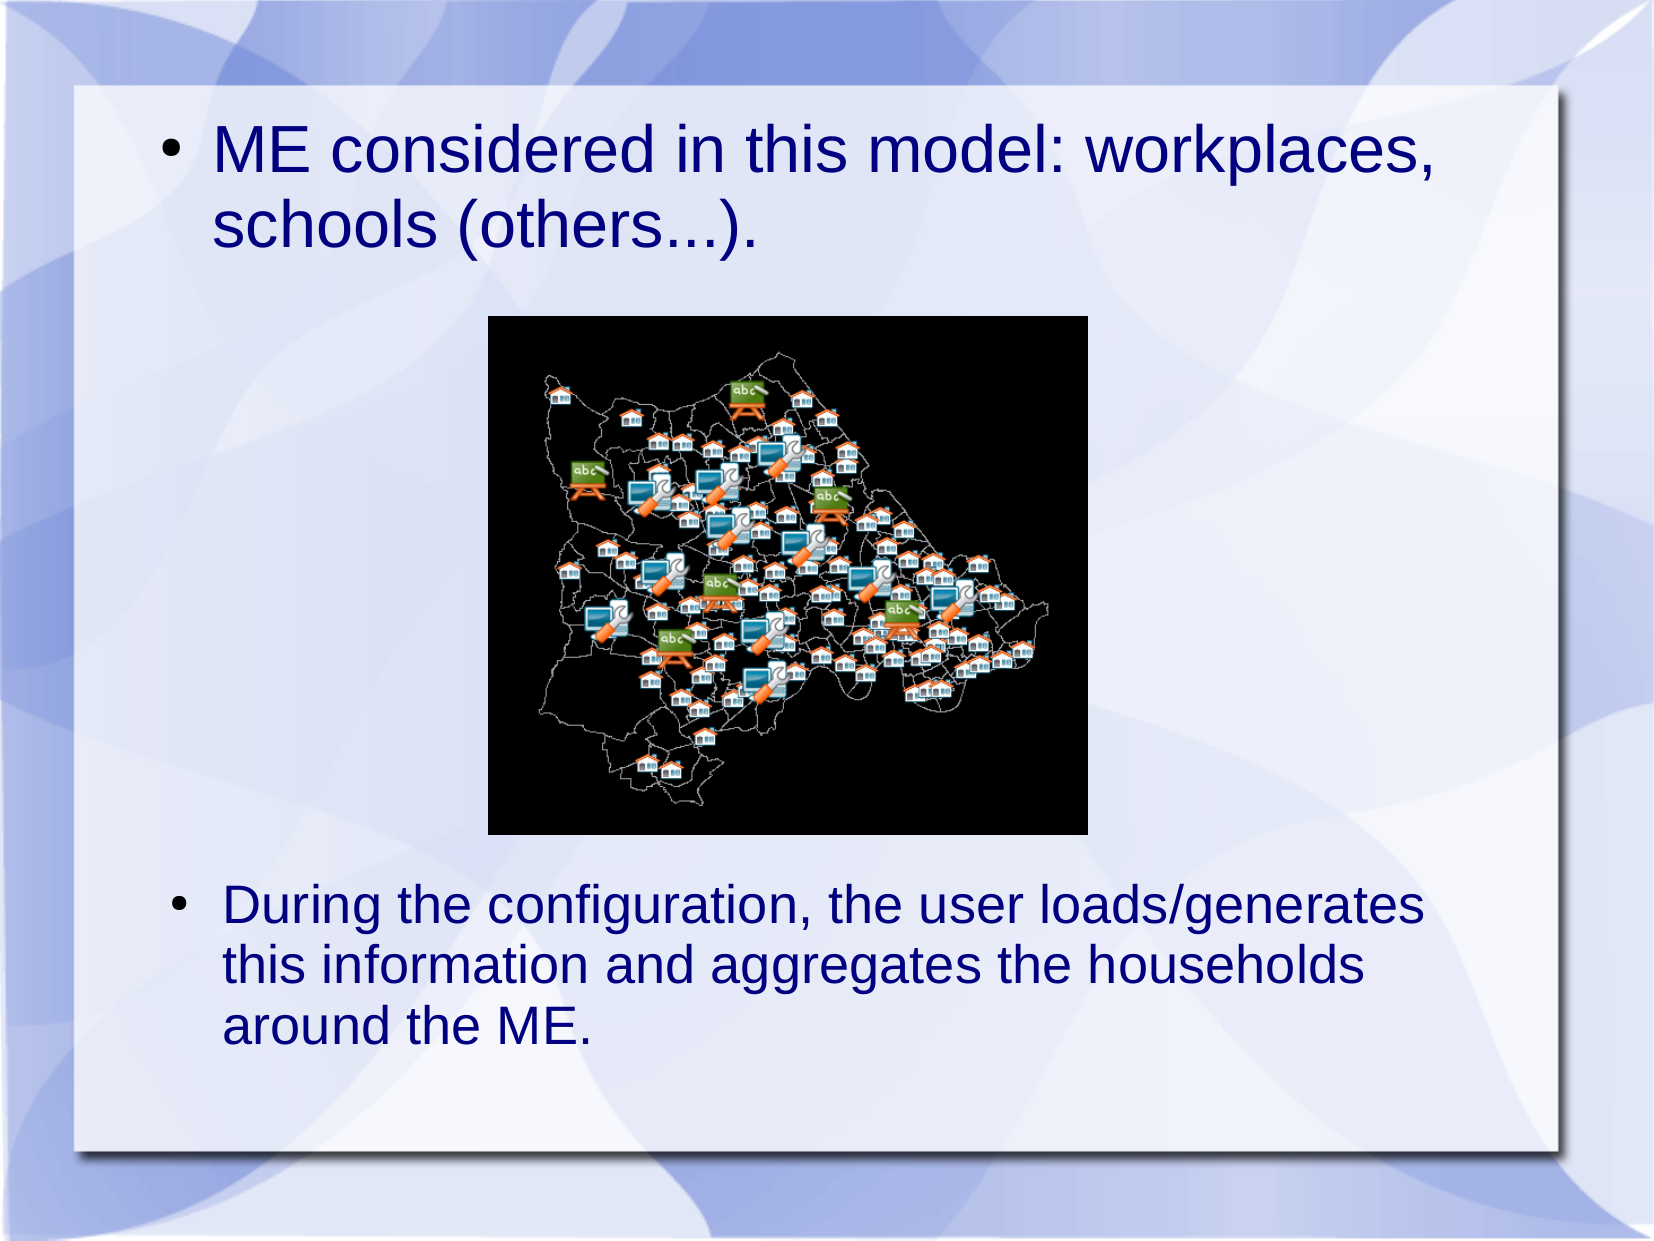

# ME considered in this model: workplaces, schools (others...).
During the configuration, the user loads/generates this information and aggregates the households around the ME.